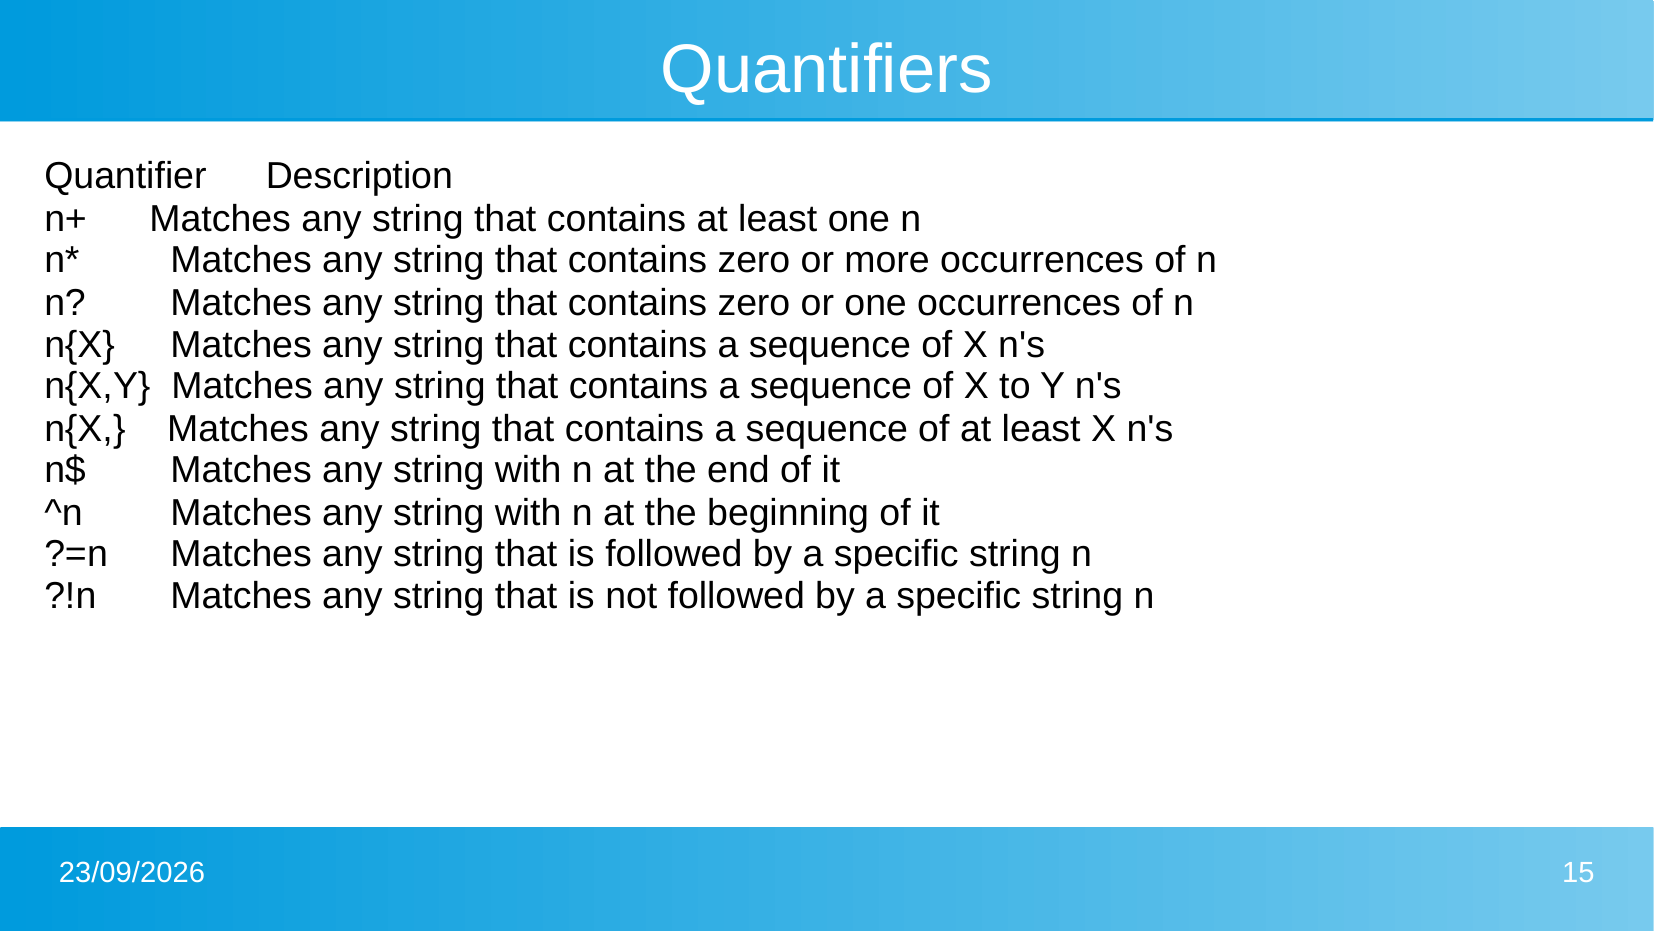

# Quantifiers
Quantifier	Description
n+	 Matches any string that contains at least one n
n*	 Matches any string that contains zero or more occurrences of n
n?	 Matches any string that contains zero or one occurrences of n
n{X}	 Matches any string that contains a sequence of X n's
n{X,Y} Matches any string that contains a sequence of X to Y n's
n{X,} Matches any string that contains a sequence of at least X n's
n$	 Matches any string with n at the end of it
^n	 Matches any string with n at the beginning of it
?=n	 Matches any string that is followed by a specific string n
?!n	 Matches any string that is not followed by a specific string n
15